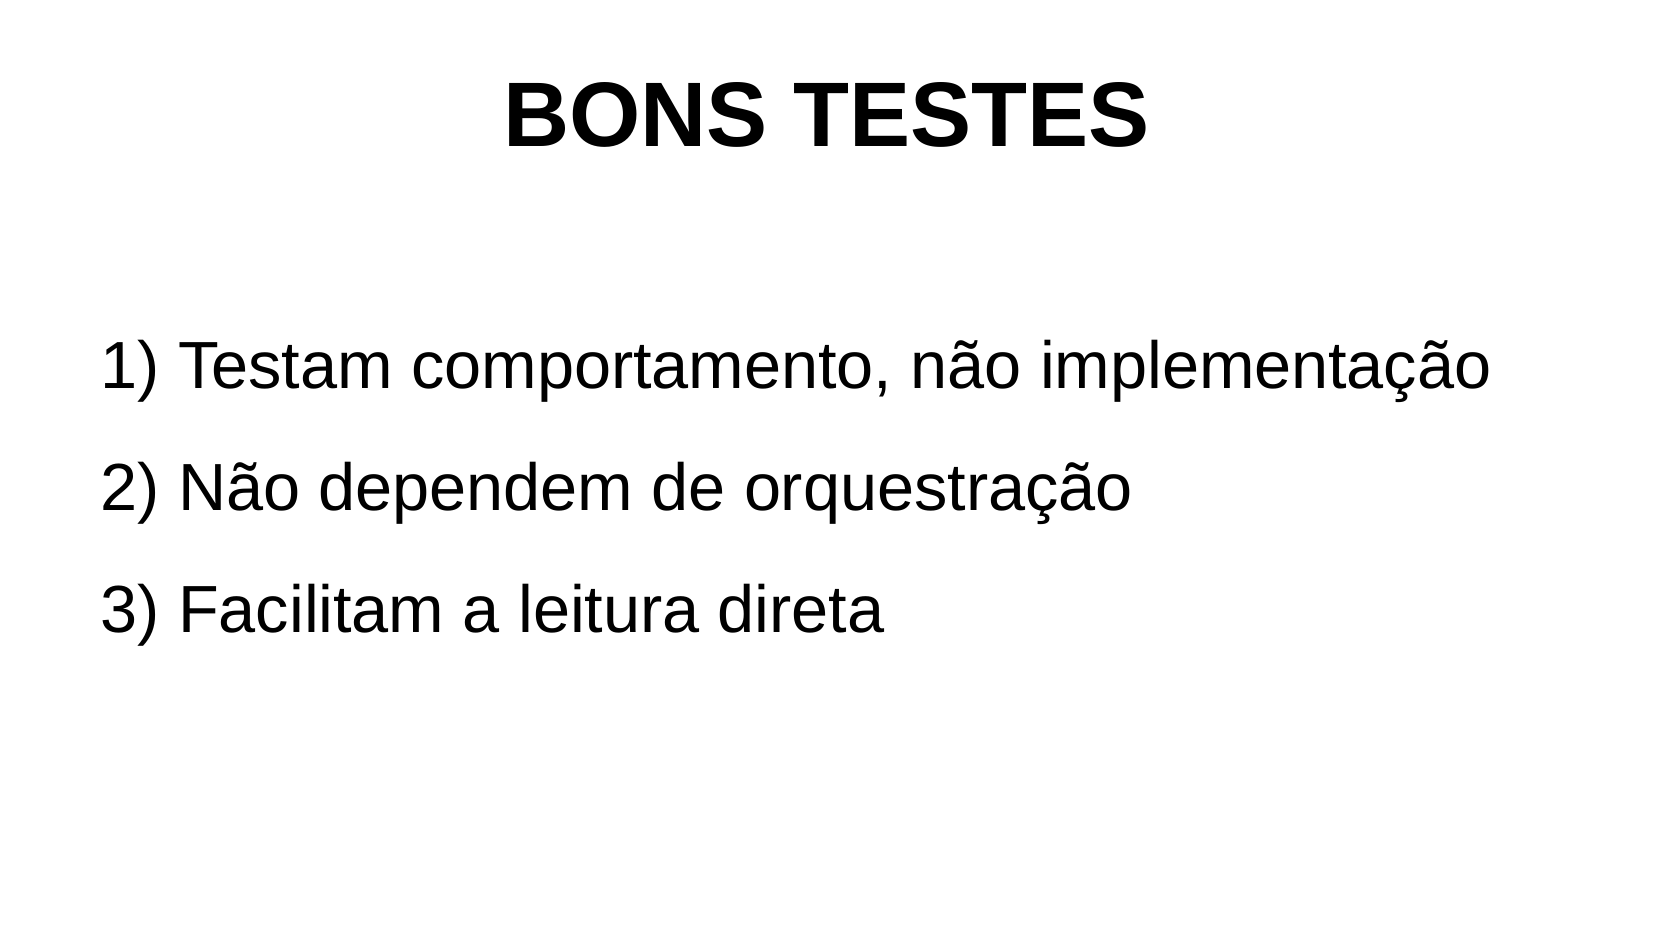

# BONS TESTES
 Testam comportamento, não implementação
 Não dependem de orquestração
 Facilitam a leitura direta